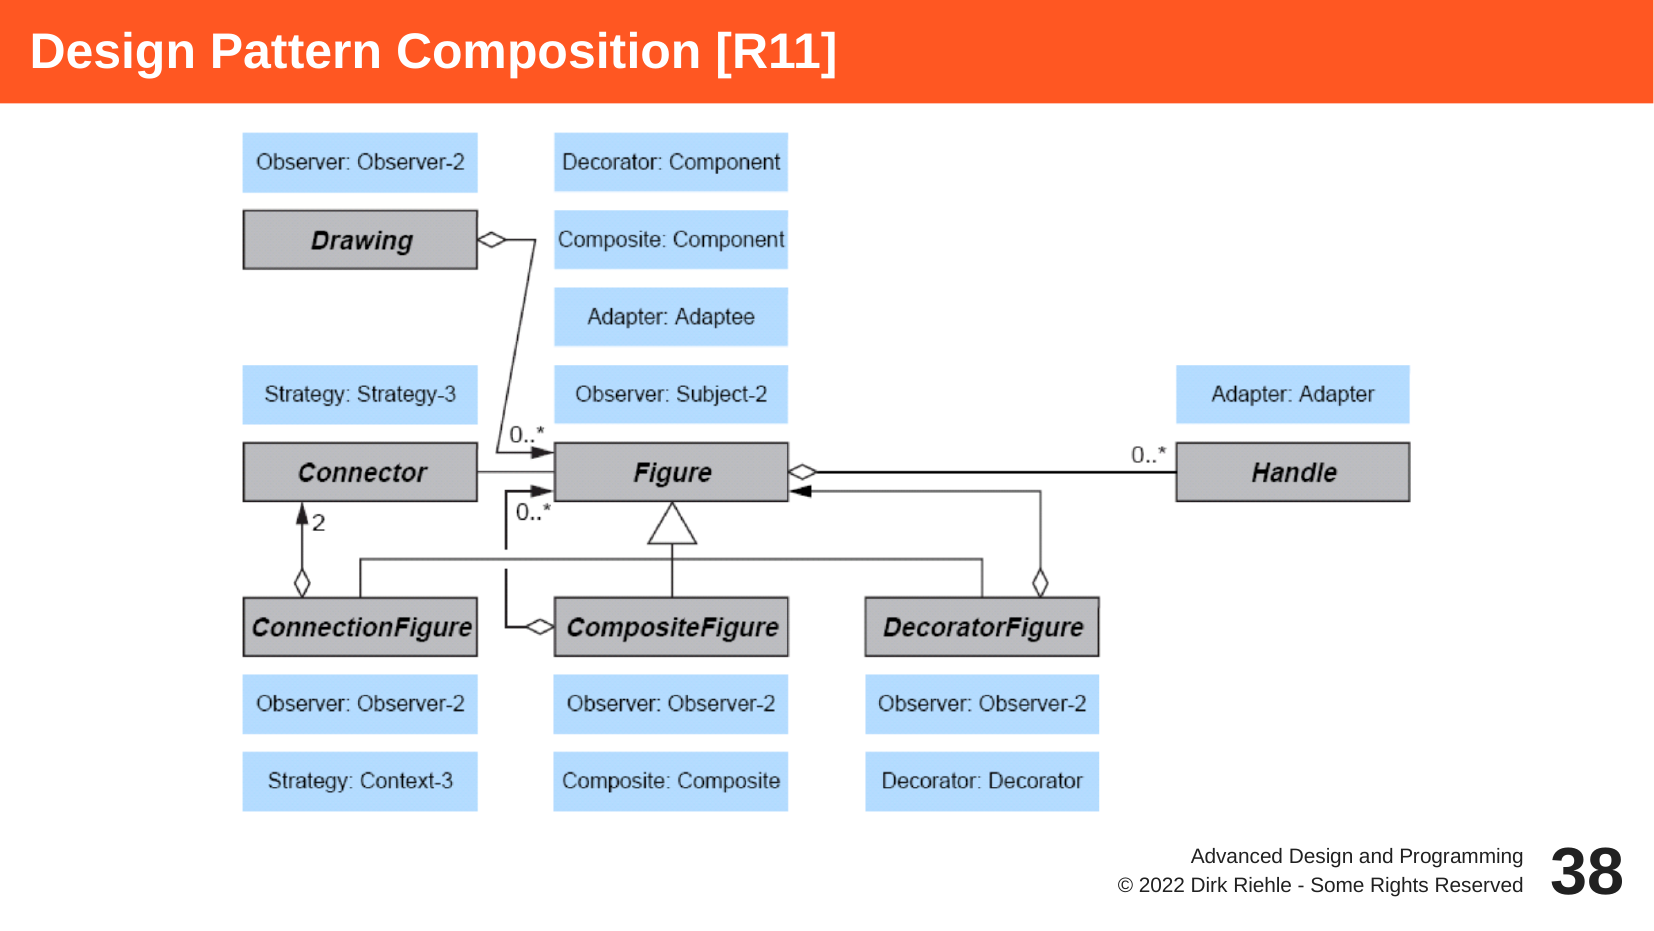

# Design Pattern Composition [R11]
Advanced Design and Programming
38
© 2022 Dirk Riehle - Some Rights Reserved